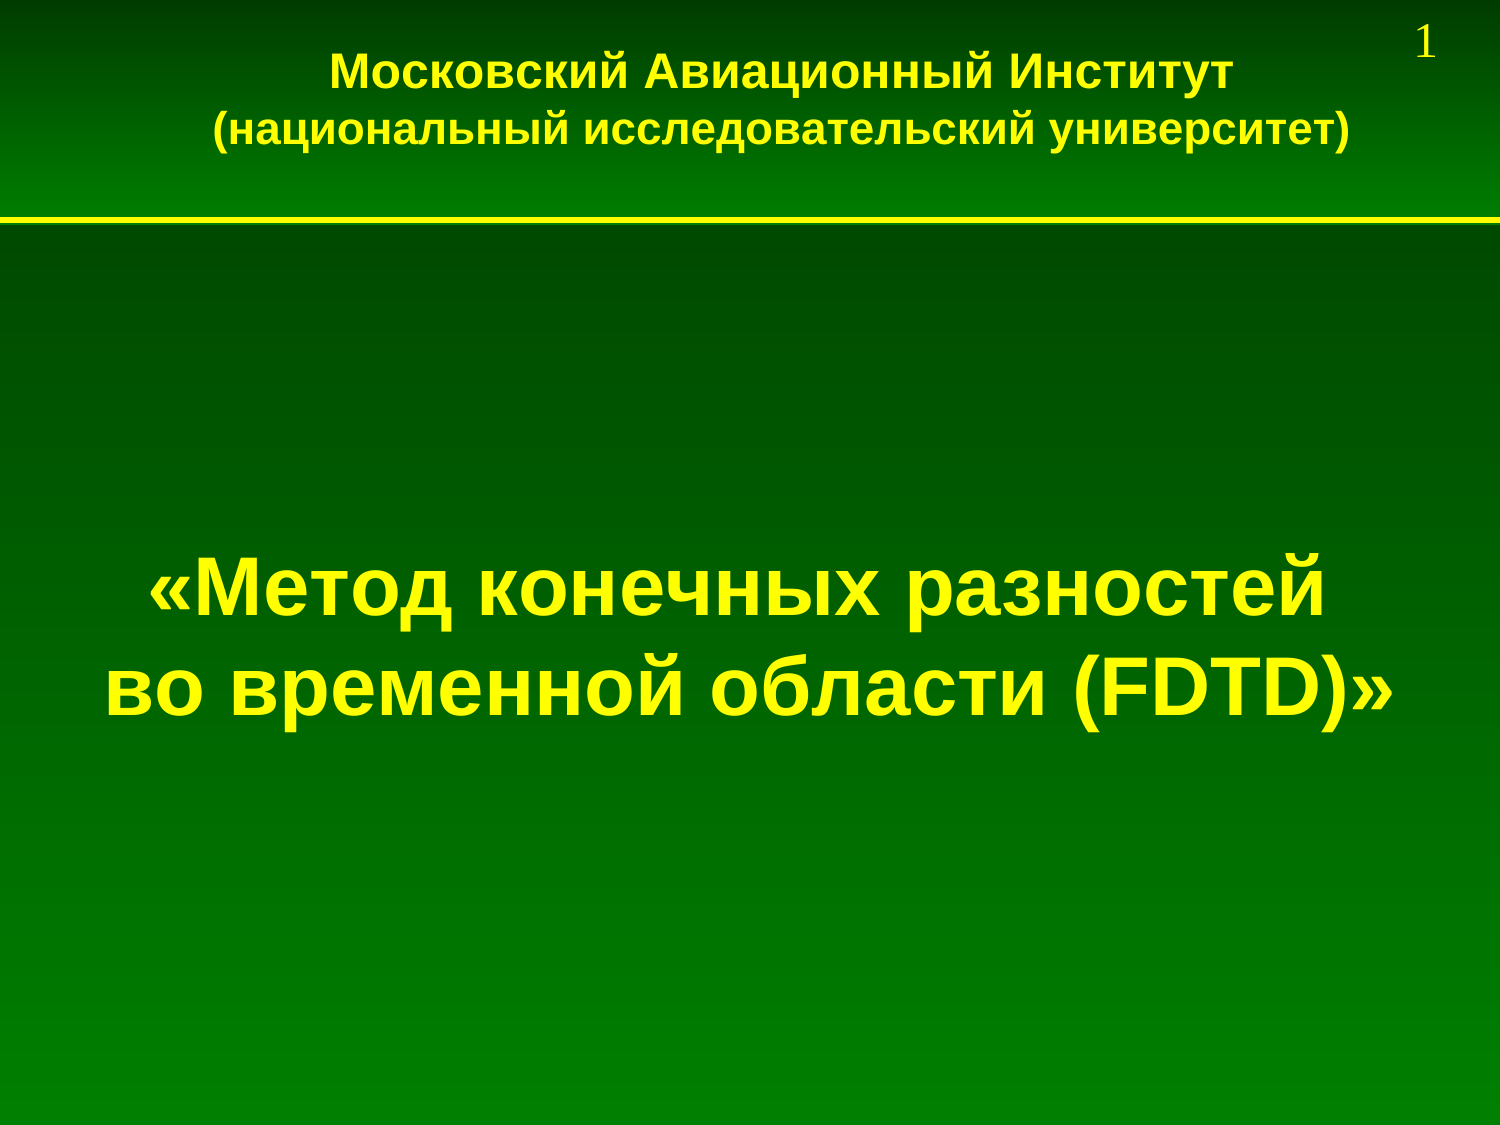

Московский Авиационный Институт
(национальный исследовательский университет)
«Метод конечных разностей
во временной области (FDTD)»